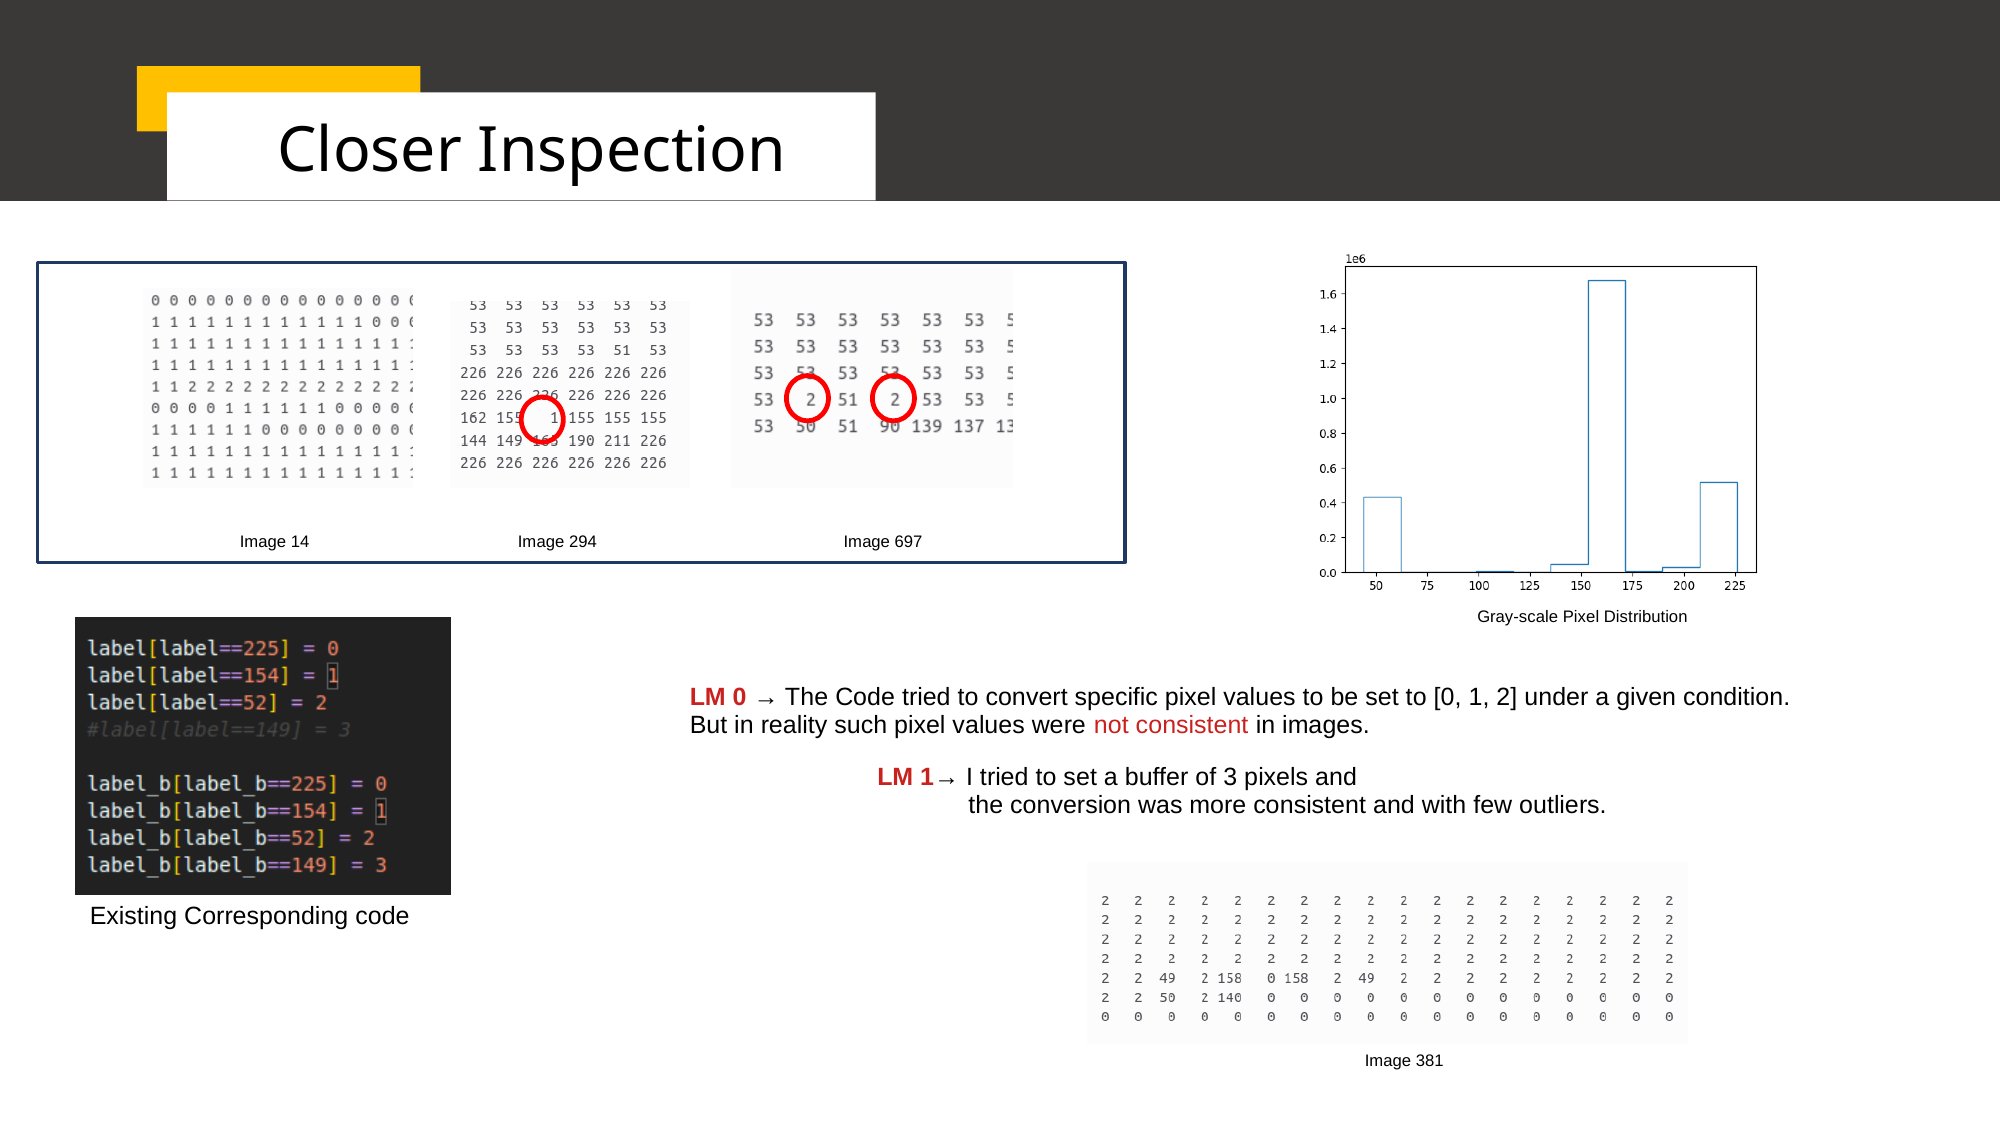

Closer Inspection
Image 14
Image 294
Image 697
Gray-scale Pixel Distribution
LM 0 → The Code tried to convert specific pixel values to be set to [0, 1, 2] under a given condition.
But in reality such pixel values were not consistent in images.
LM 1→ I tried to set a buffer of 3 pixels and
 the conversion was more consistent and with few outliers.
Existing Corresponding code
Image 381